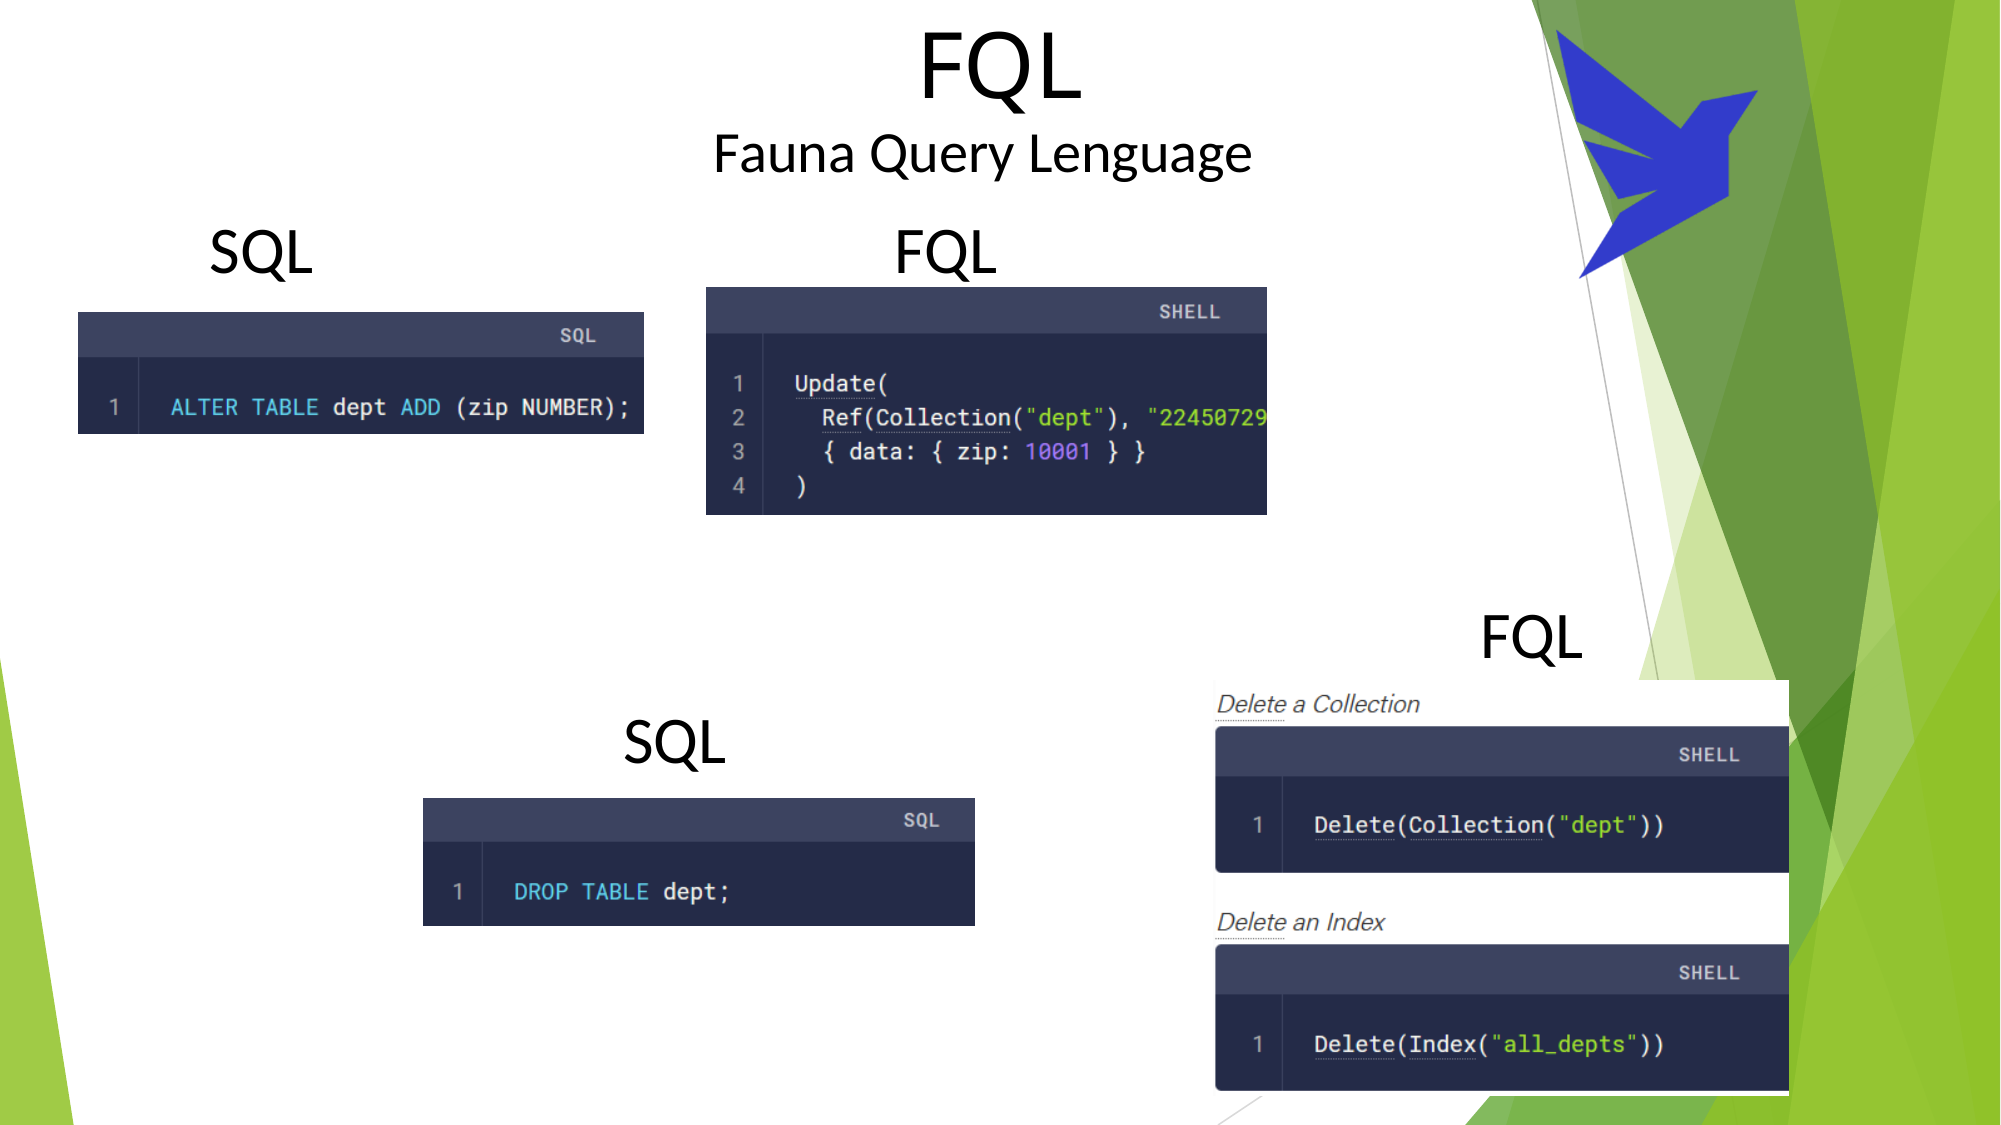

FQL
Fauna Query Lenguage
FQL
SQL
FQL
SQL